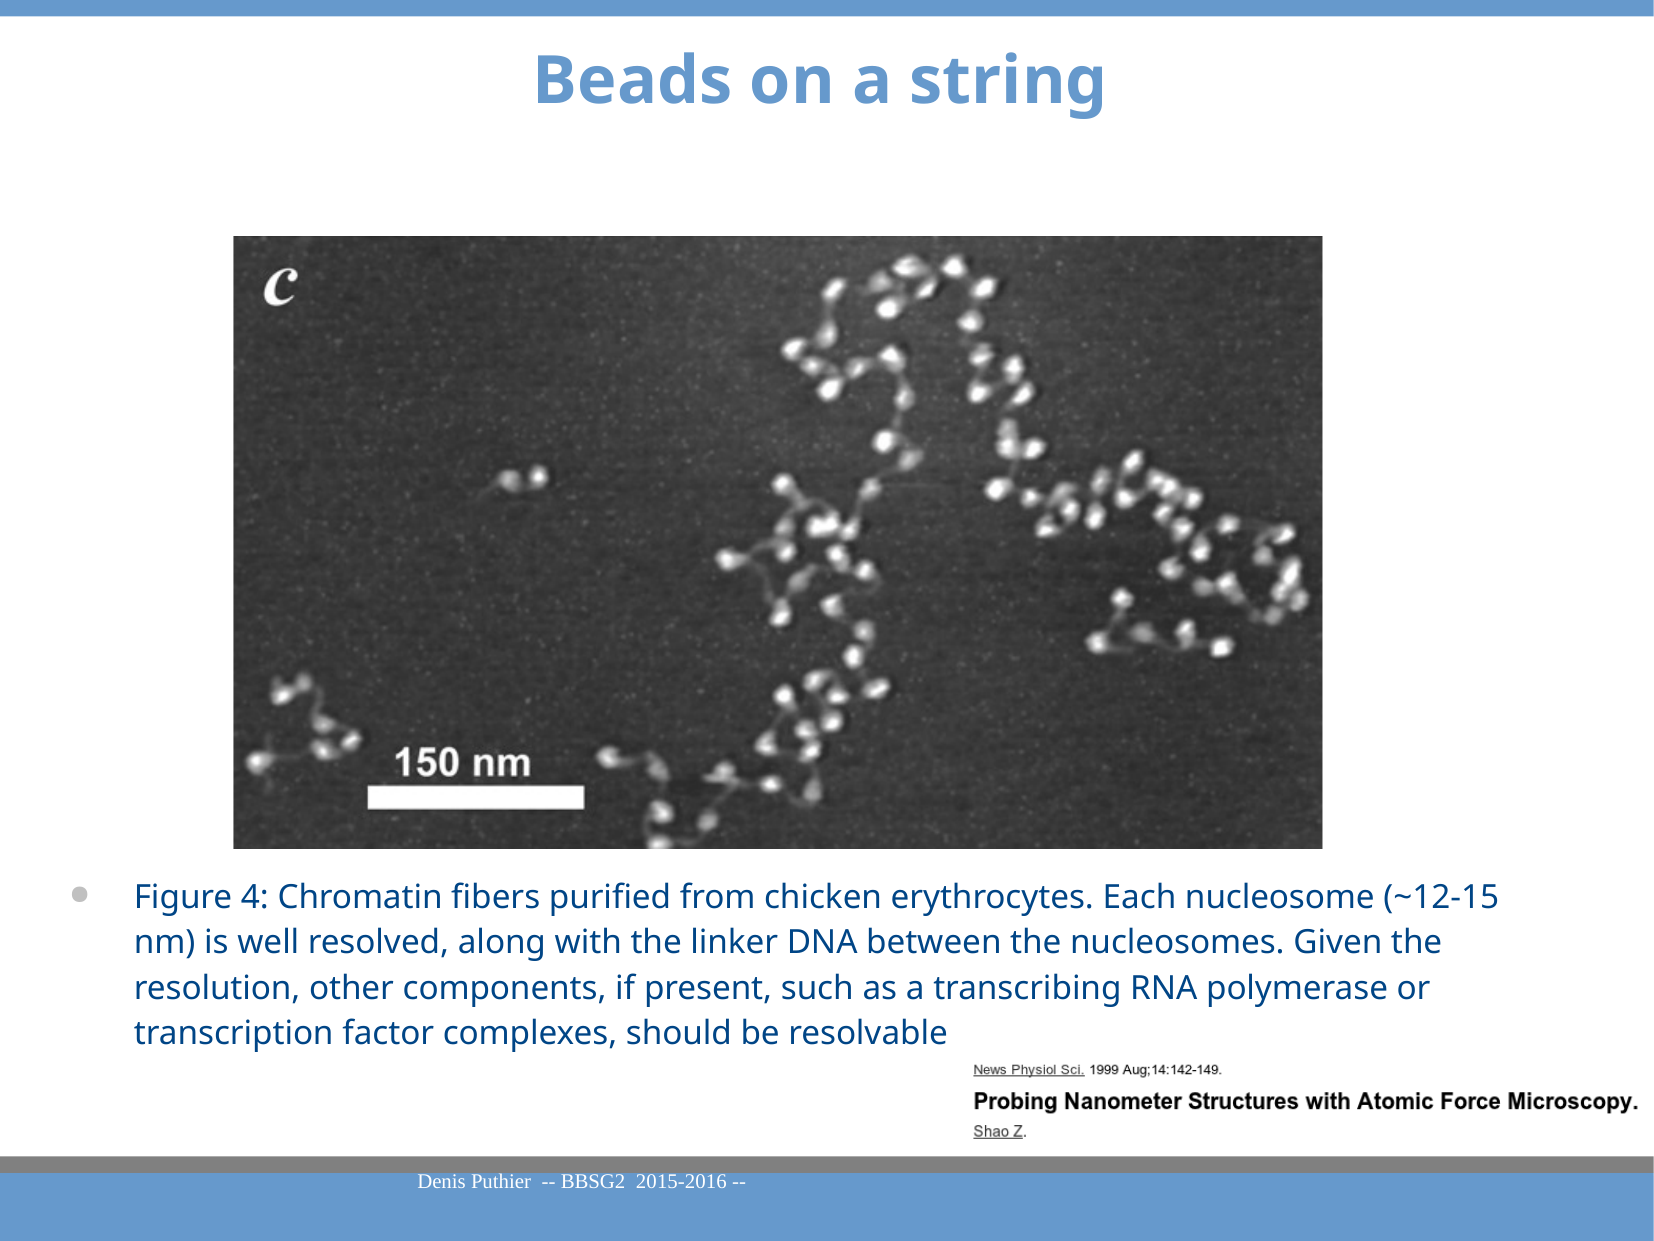

# Beads on a string
Figure 4: Chromatin fibers purified from chicken erythrocytes. Each nucleosome (~12-15 nm) is well resolved, along with the linker DNA between the nucleosomes. Given the resolution, other components, if present, such as a transcribing RNA polymerase or transcription factor complexes, should be resolvable